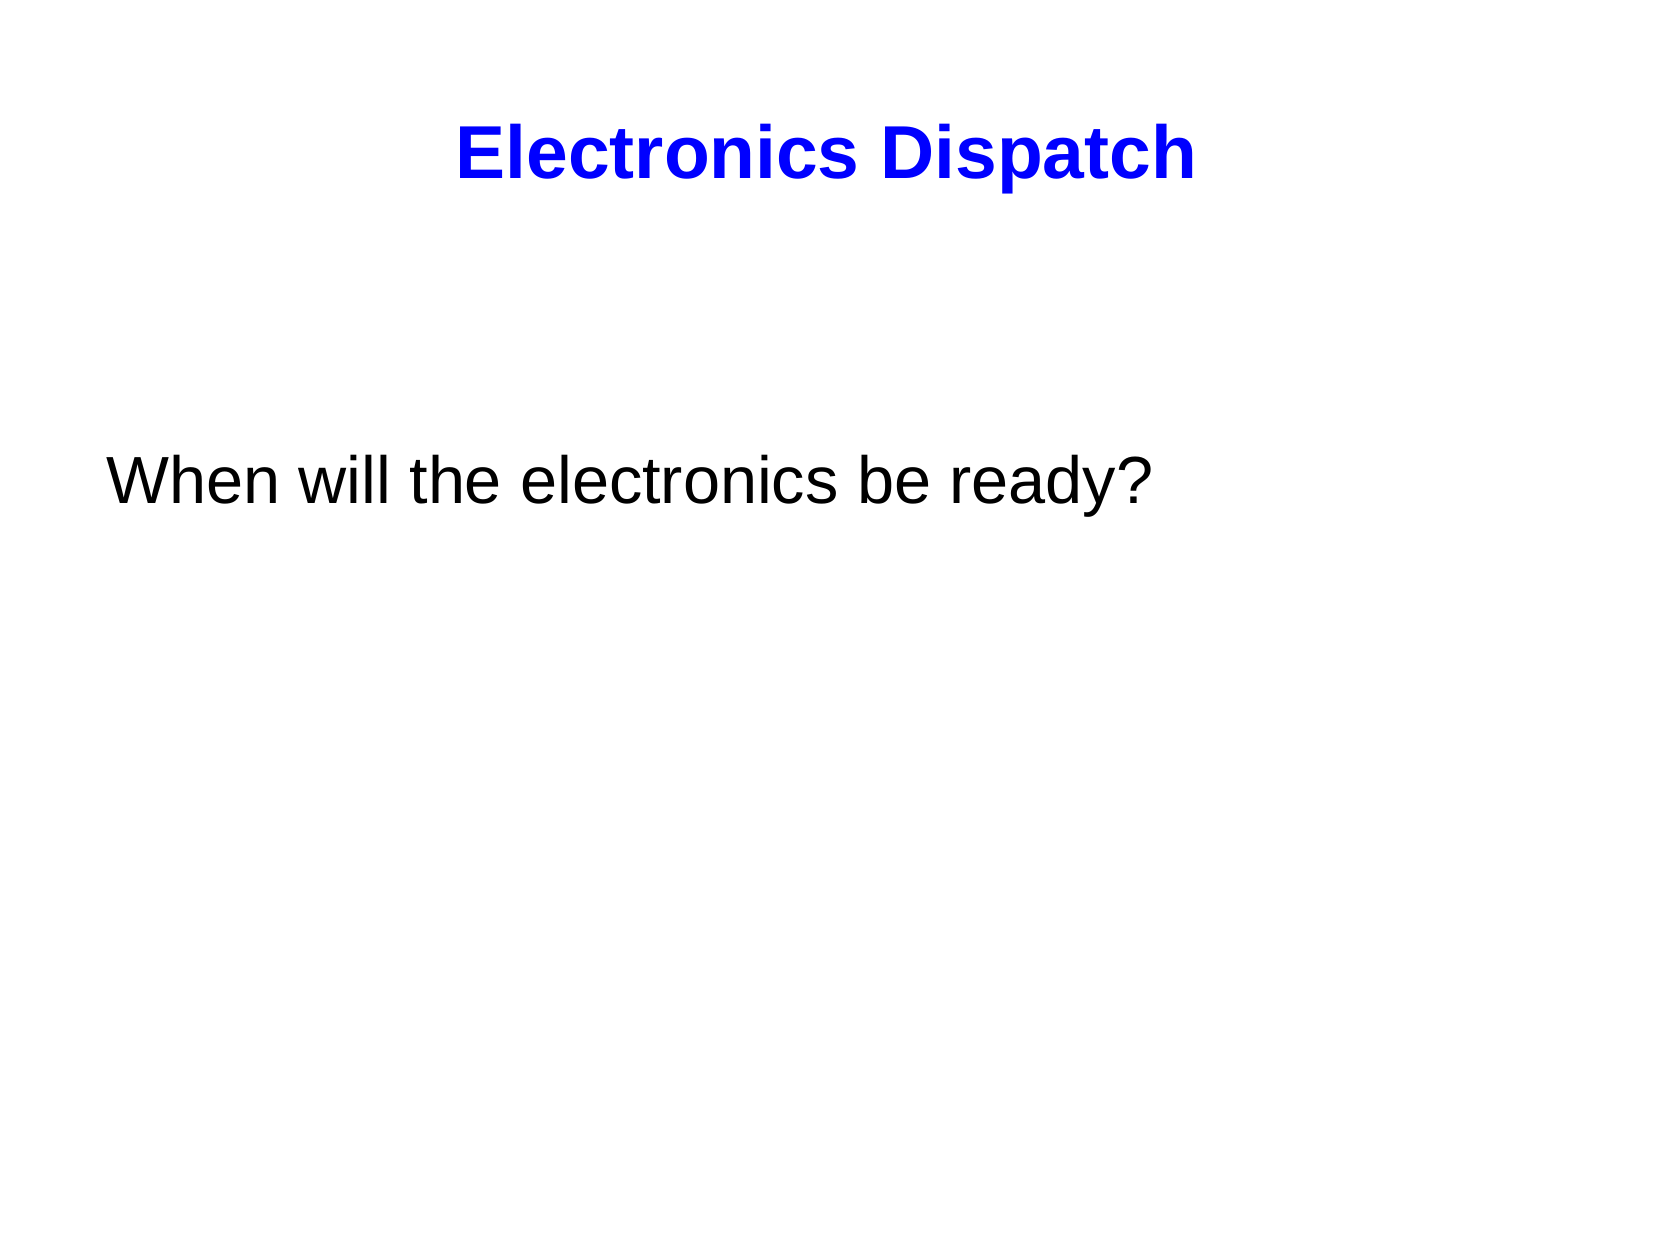

# Electronics Dispatch
When will the electronics be ready?